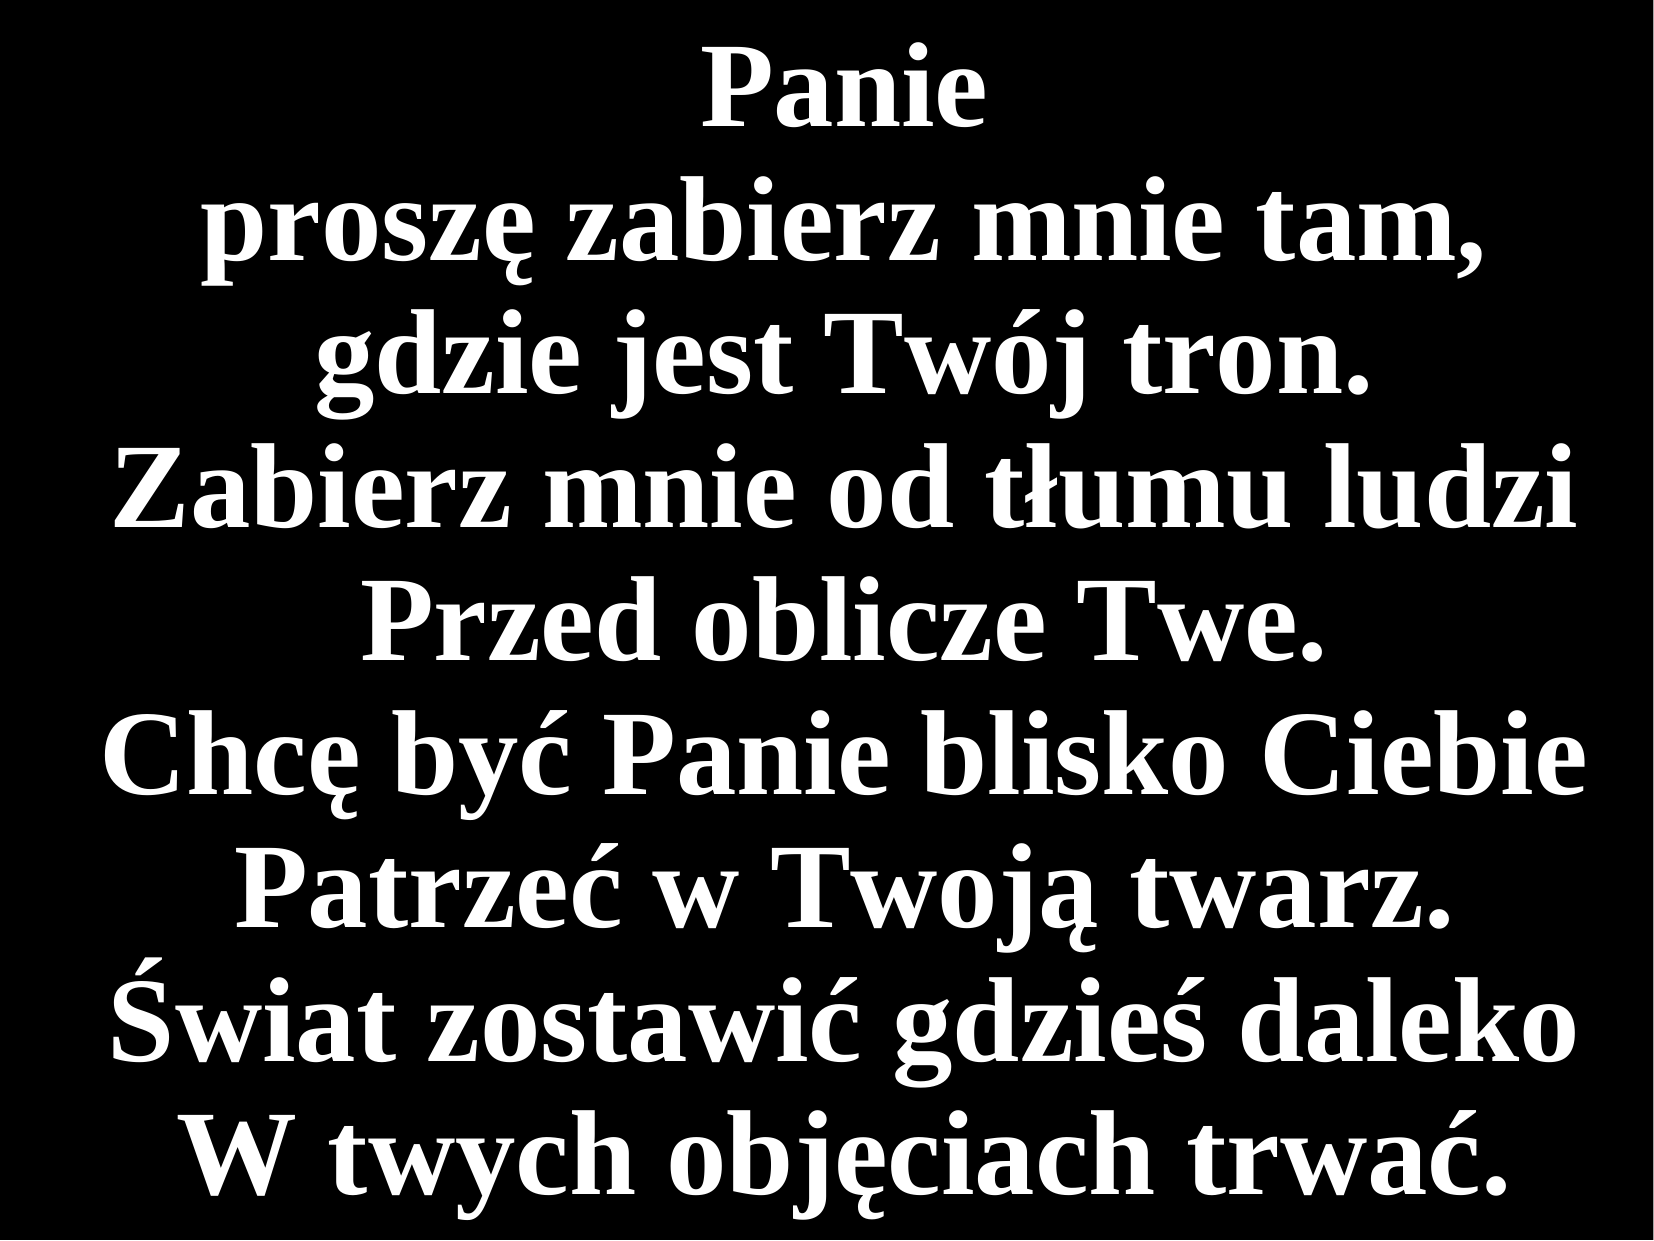

# Panie
proszę zabierz mnie tam,
gdzie jest Twój tron.
Zabierz mnie od tłumu ludzi
Przed oblicze Twe.
Chcę być Panie blisko Ciebie
Patrzeć w Twoją twarz.
Świat zostawić gdzieś daleko
W twych objęciach trwać.